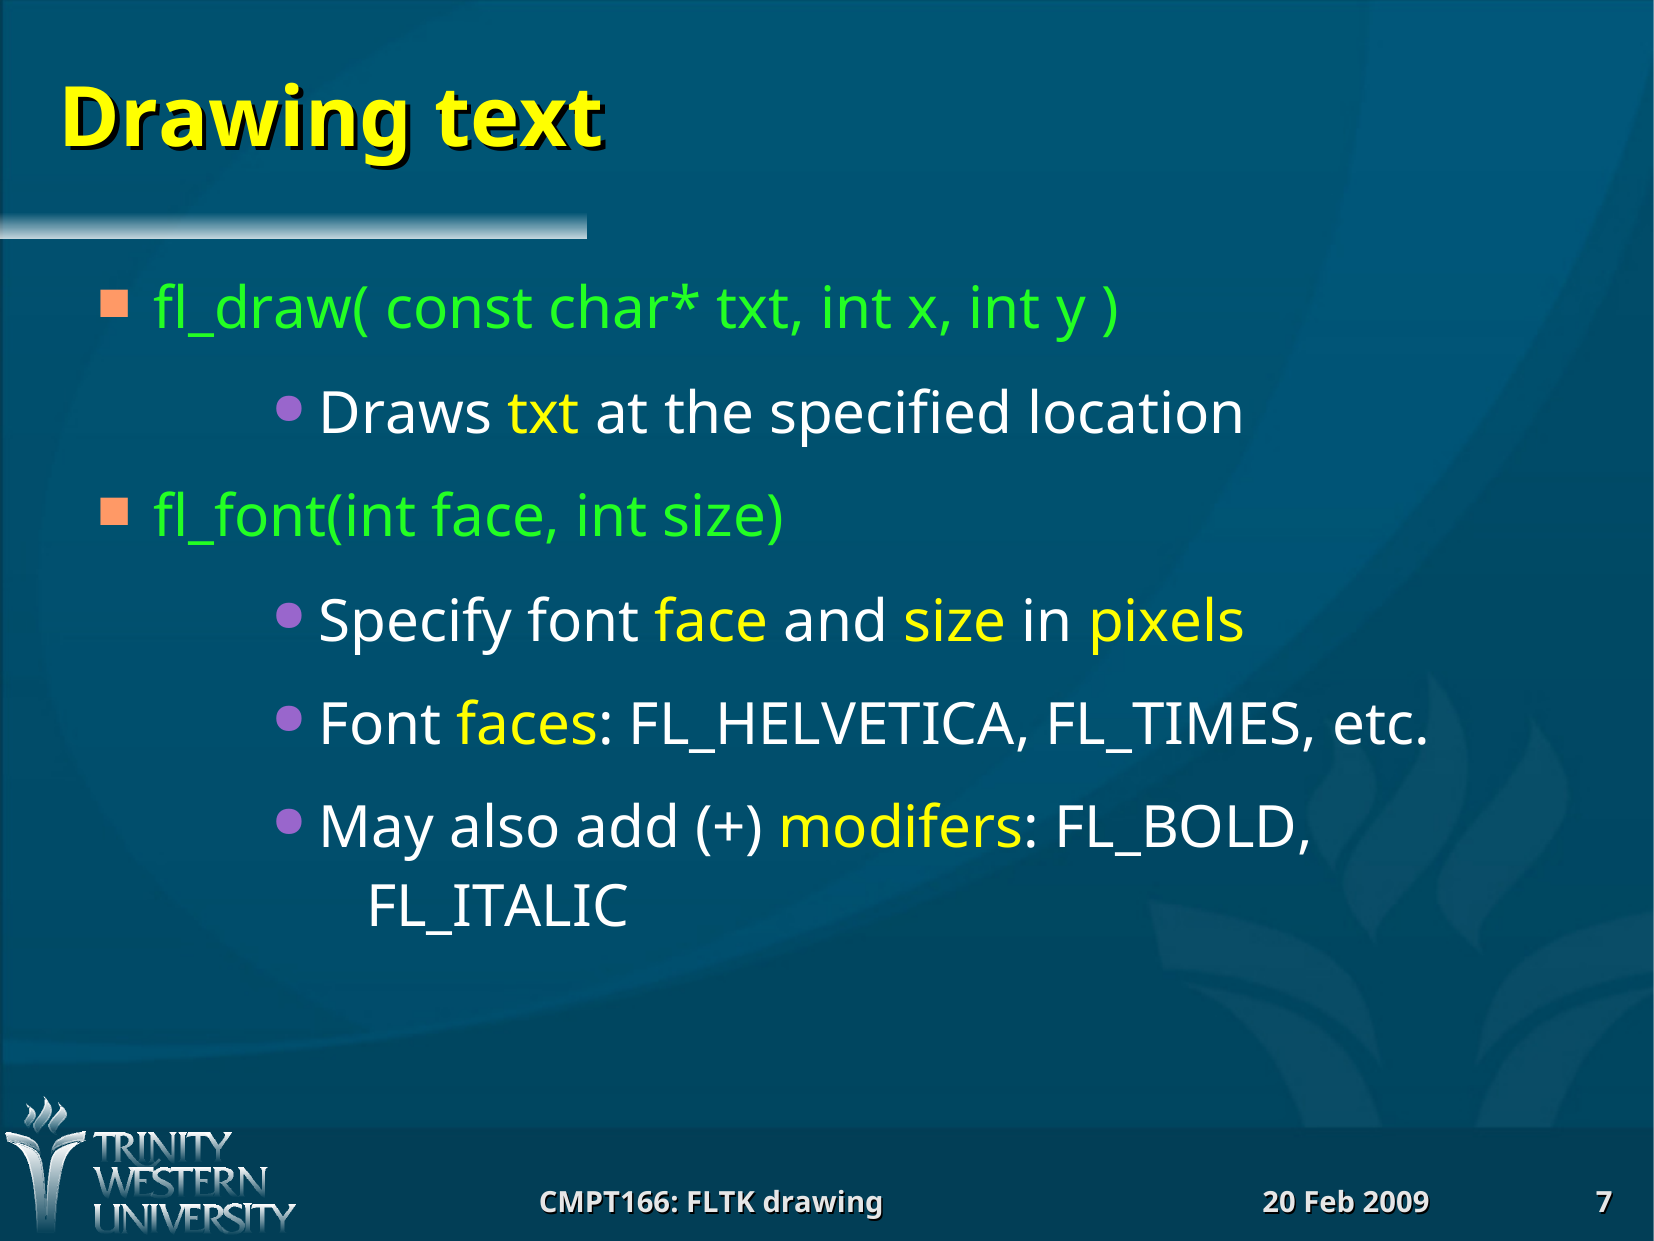

# Drawing text
fl_draw( const char* txt, int x, int y )
Draws txt at the specified location
fl_font(int face, int size)
Specify font face and size in pixels
Font faces: FL_HELVETICA, FL_TIMES, etc.
May also add (+) modifers: FL_BOLD, FL_ITALIC
CMPT166: FLTK drawing
20 Feb 2009
7